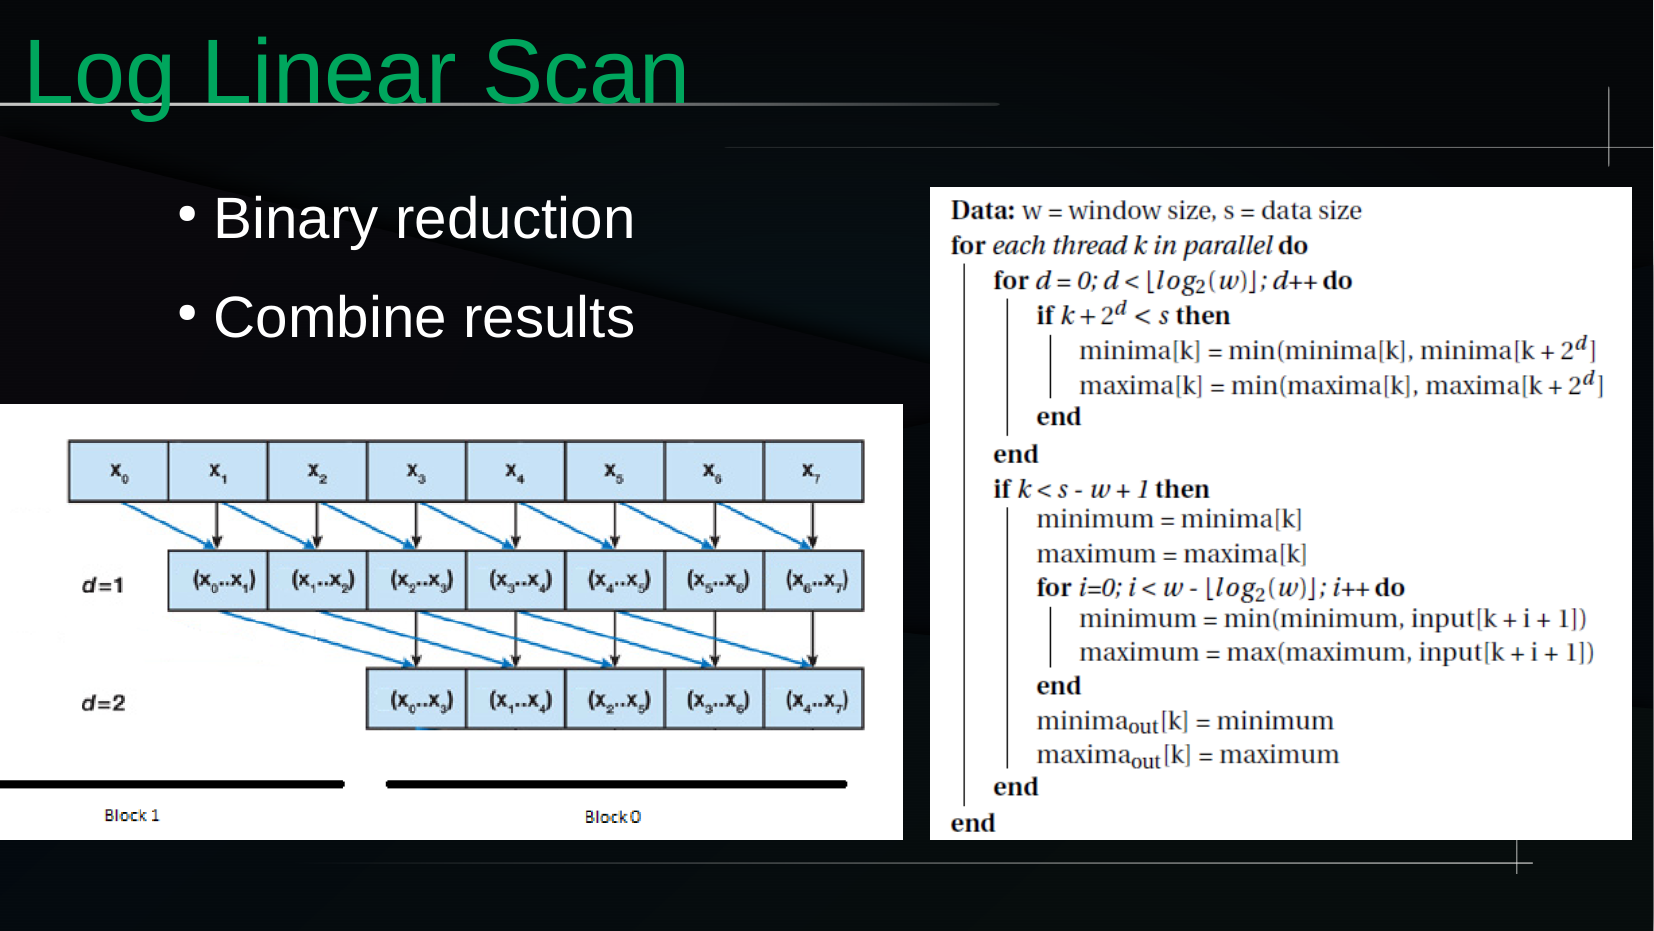

# Log Linear Scan
 Binary reduction
 Combine results